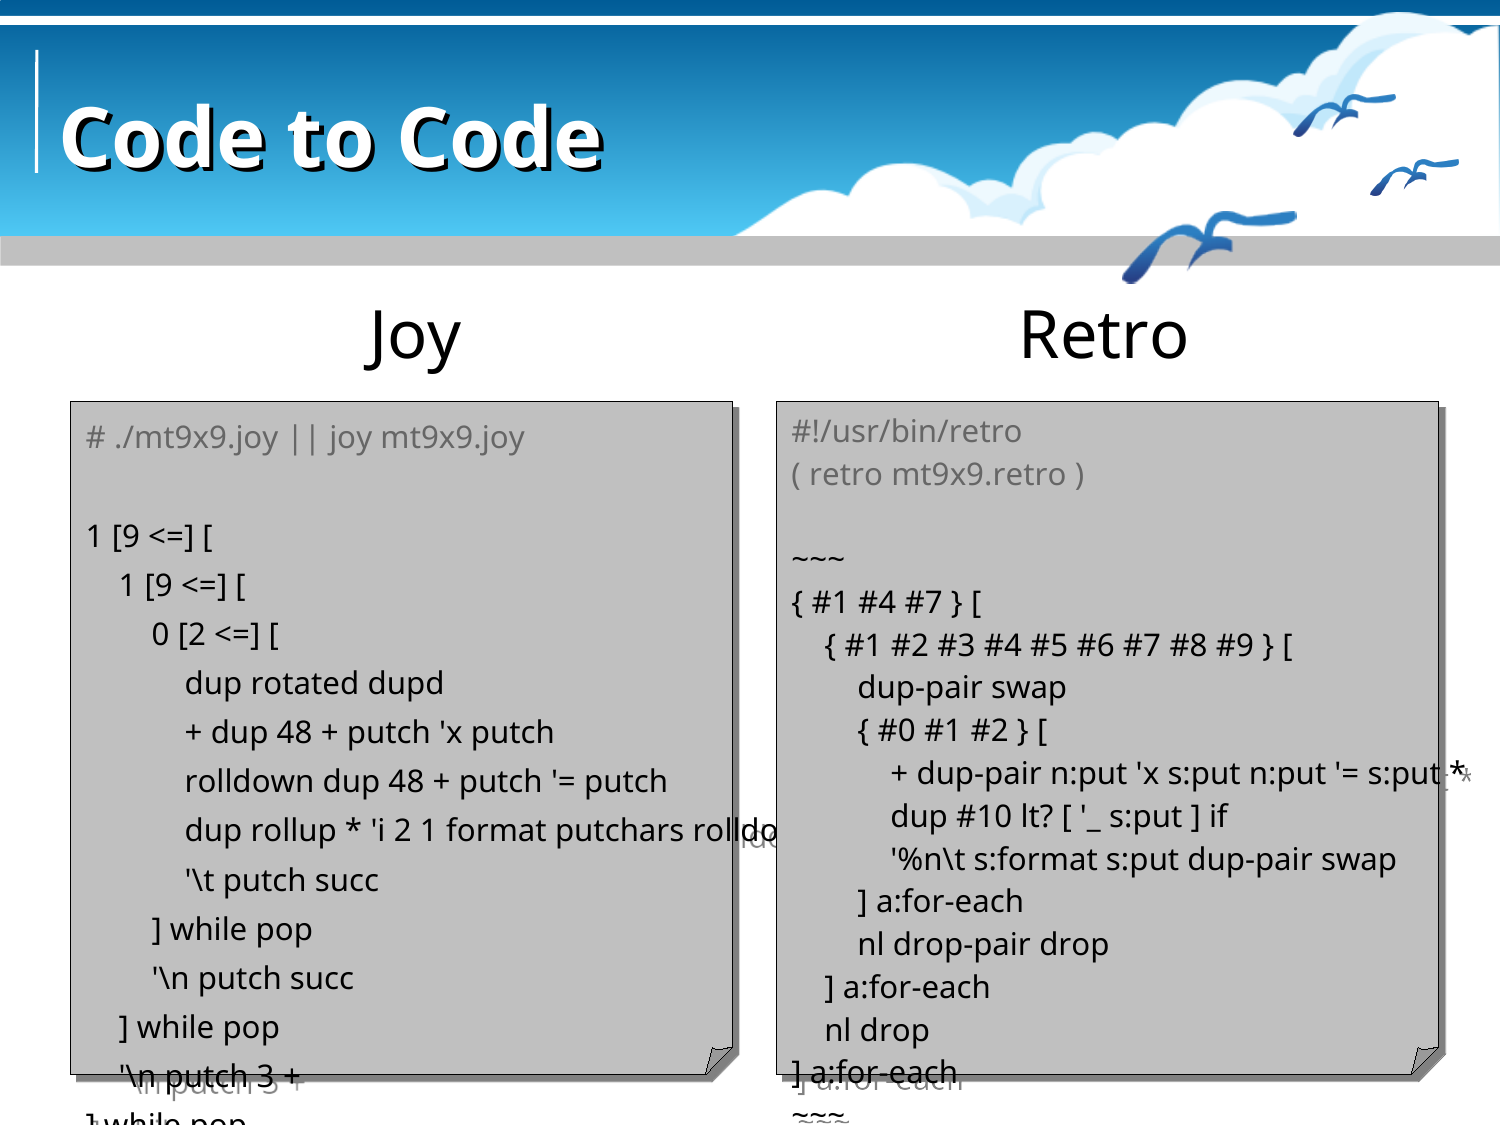

# Code to Code
Retro
Joy
# ./mt9x9.joy || joy mt9x9.joy
1 [9 <=] [
 1 [9 <=] [
 0 [2 <=] [
 dup rotated dupd
 + dup 48 + putch 'x putch
 rolldown dup 48 + putch '= putch
 dup rollup * 'i 2 1 format putchars rolldown
 '\t putch succ
 ] while pop
 '\n putch succ
 ] while pop
 '\n putch 3 +
] while pop.
#!/usr/bin/retro
( retro mt9x9.retro )
~~~
{ #1 #4 #7 } [
 { #1 #2 #3 #4 #5 #6 #7 #8 #9 } [
 dup-pair swap
 { #0 #1 #2 } [
 + dup-pair n:put 'x s:put n:put '= s:put *
 dup #10 lt? [ '_ s:put ] if
 '%n\t s:format s:put dup-pair swap
 ] a:for-each
 nl drop-pair drop
 ] a:for-each
 nl drop
] a:for-each
~~~